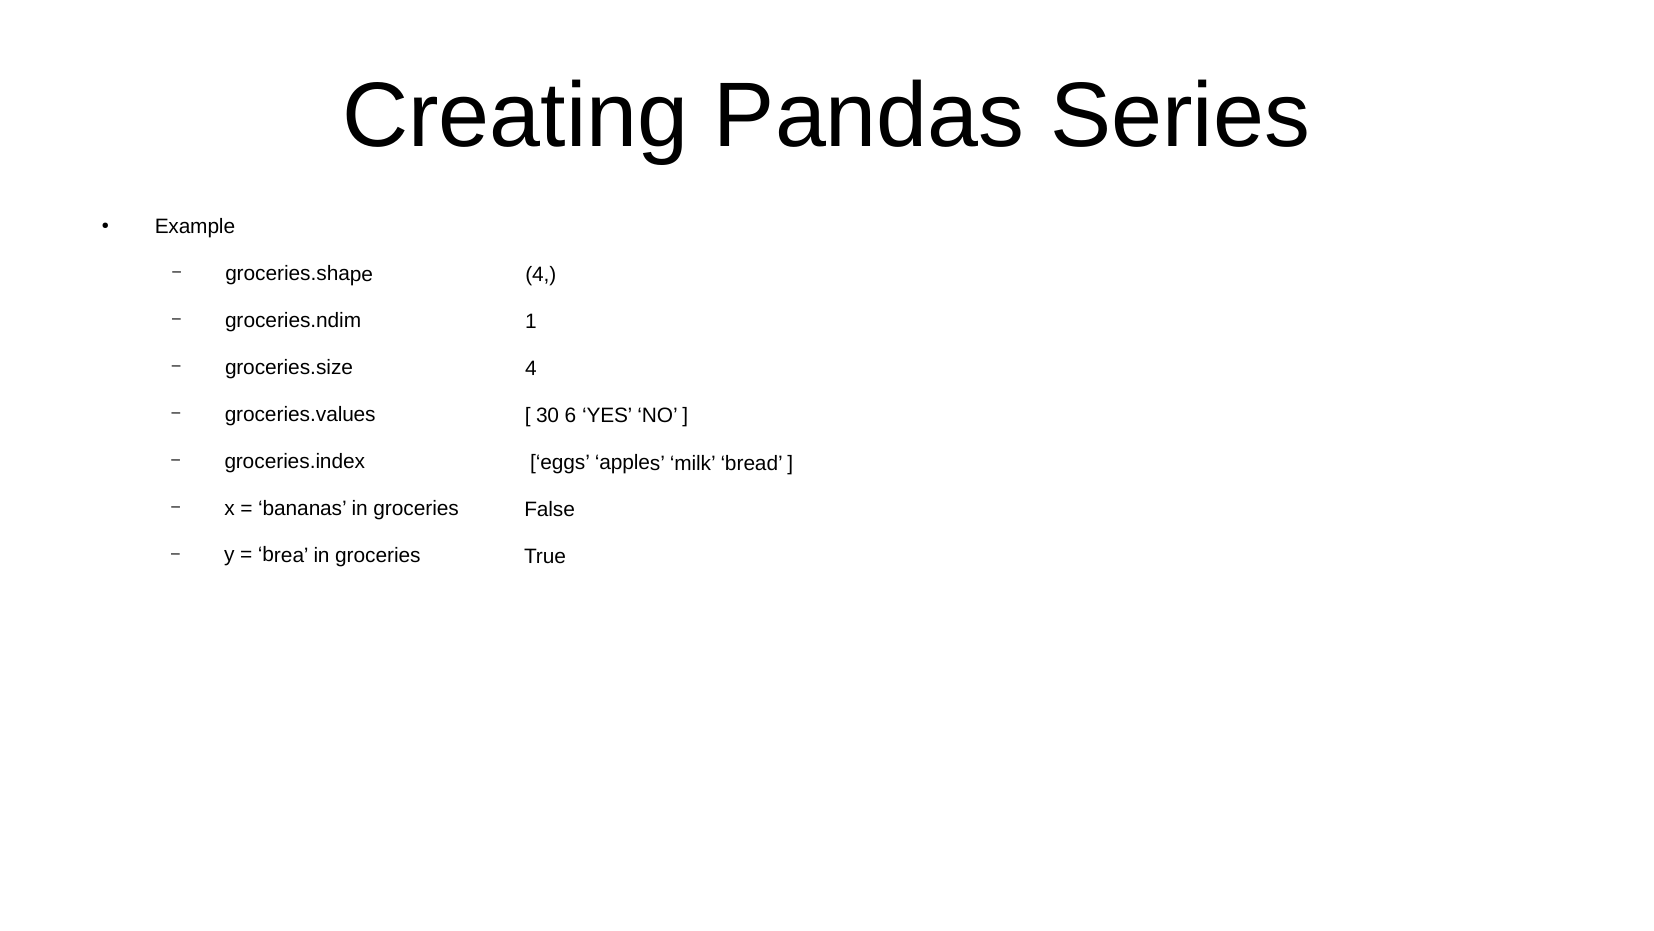

# Creating Pandas Series
Example
groceries.shape 		(4,)
groceries.ndim			1
groceries.size 			4
groceries.values 		[ 30 6 ‘YES’ ‘NO’ ]
groceries.index			 [‘eggs’ ‘apples’ ‘milk’ ‘bread’ ]
x = ‘bananas’ in groceries	False
y = ‘brea’ in groceries		True